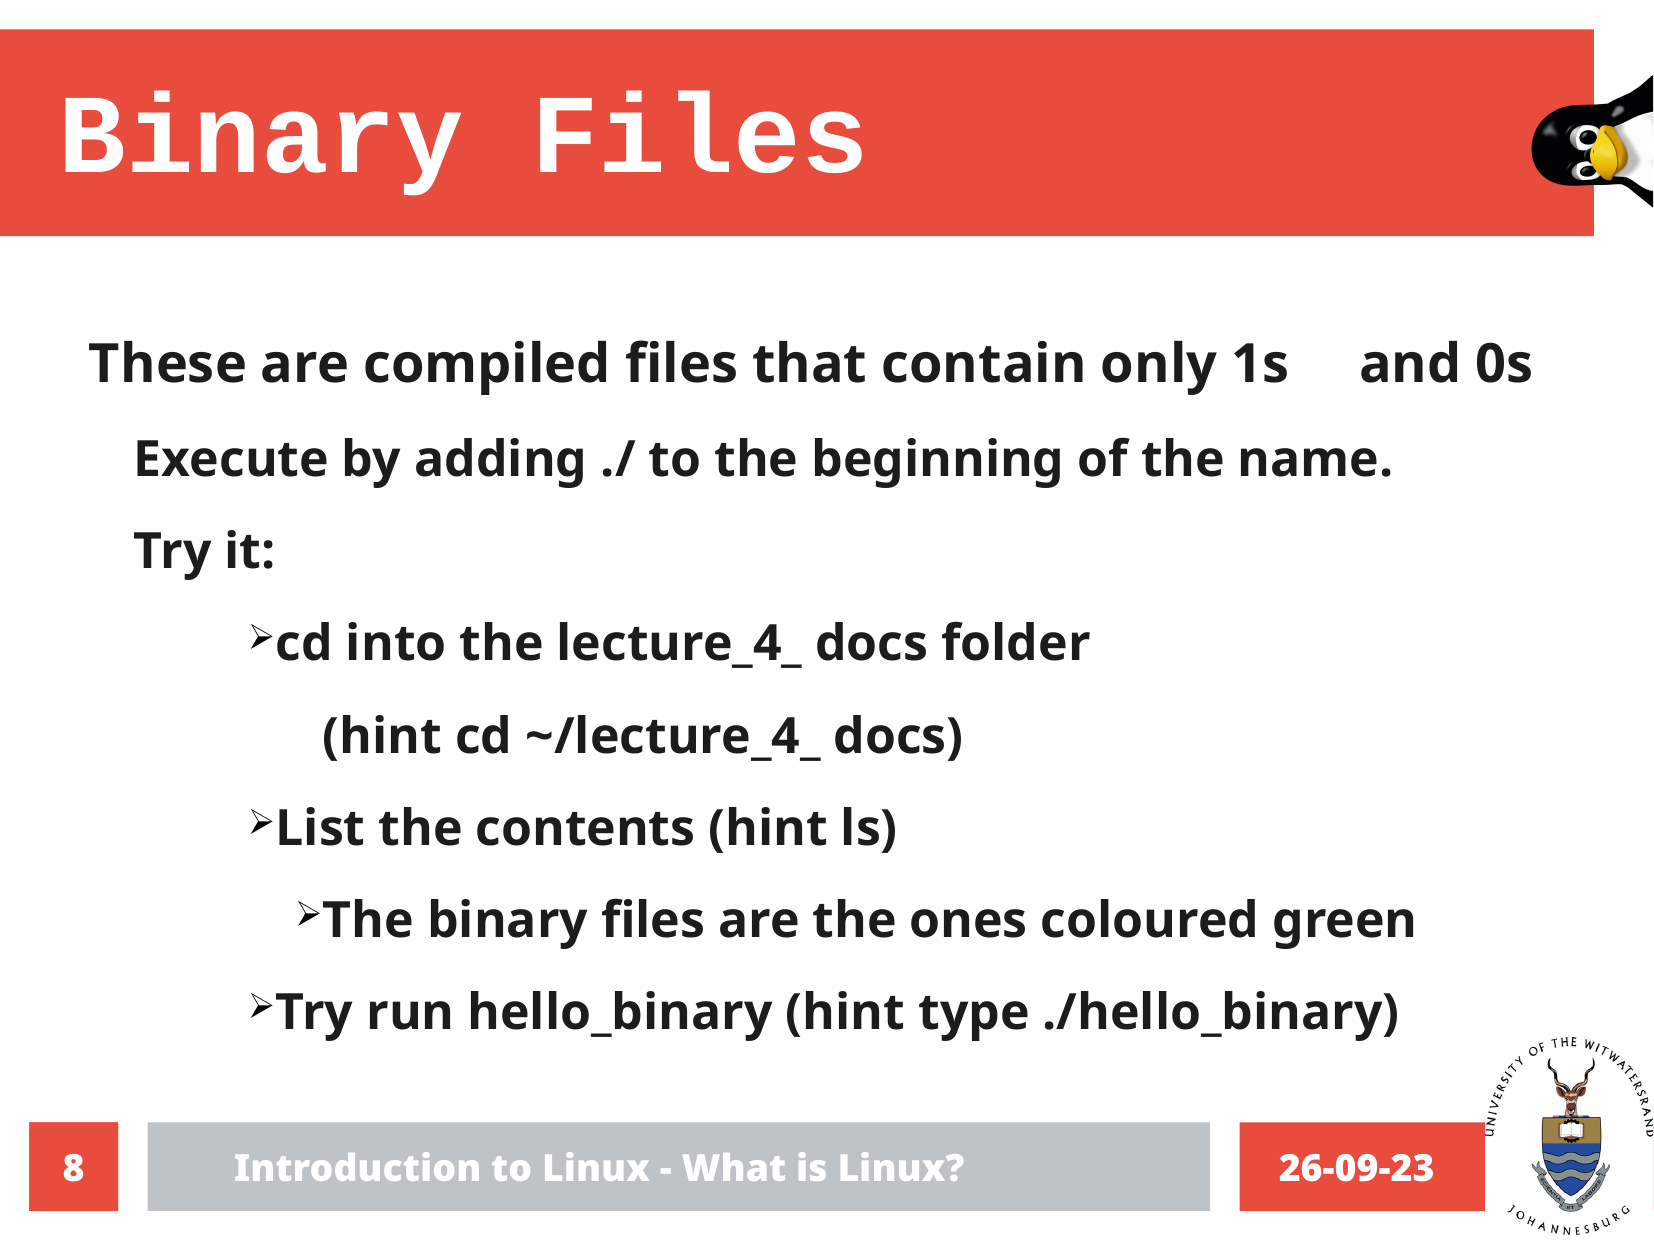

# Binary Files
These are compiled files that contain only 1s and 0s
Execute by adding ./ to the beginning of the name.
Try it:
cd into the lecture_4_ docs folder
(hint cd ~/lecture_4_ docs)
List the contents (hint ls)
The binary files are the ones coloured green
Try run hello_binary (hint type ./hello_binary)
8
 Introduction to Linux - What is Linux?